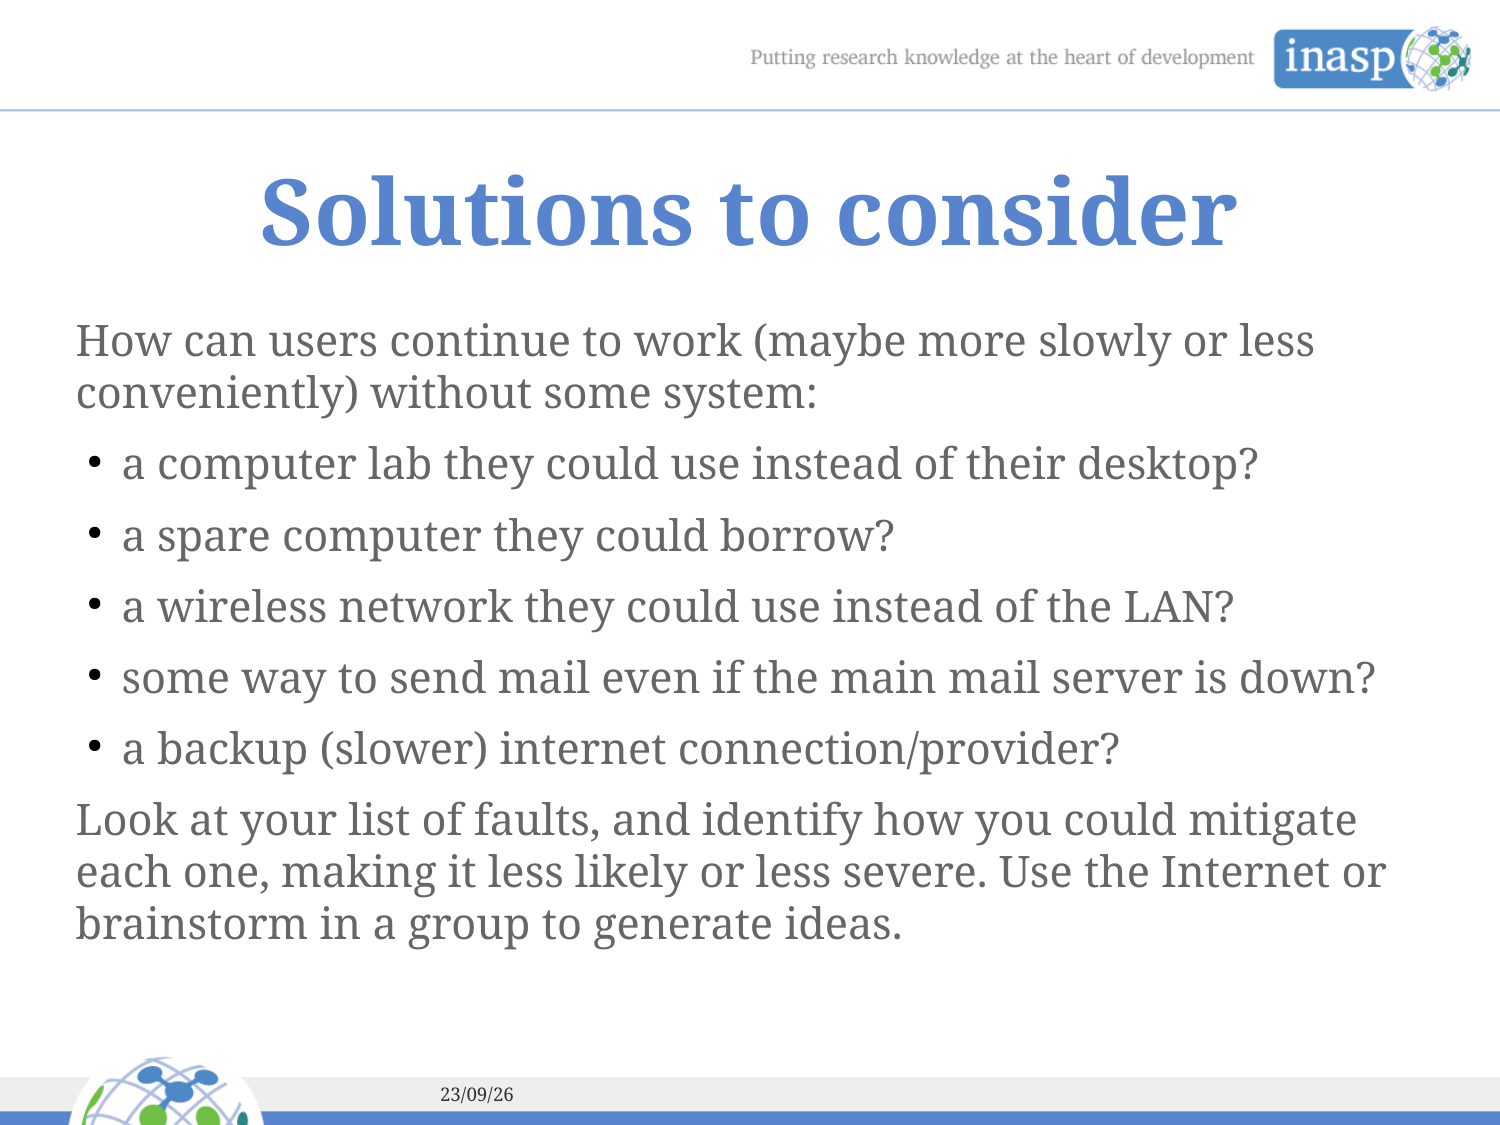

# Solutions to consider
How can users continue to work (maybe more slowly or less conveniently) without some system:
a computer lab they could use instead of their desktop?
a spare computer they could borrow?
a wireless network they could use instead of the LAN?
some way to send mail even if the main mail server is down?
a backup (slower) internet connection/provider?
Look at your list of faults, and identify how you could mitigate each one, making it less likely or less severe. Use the Internet or brainstorm in a group to generate ideas.